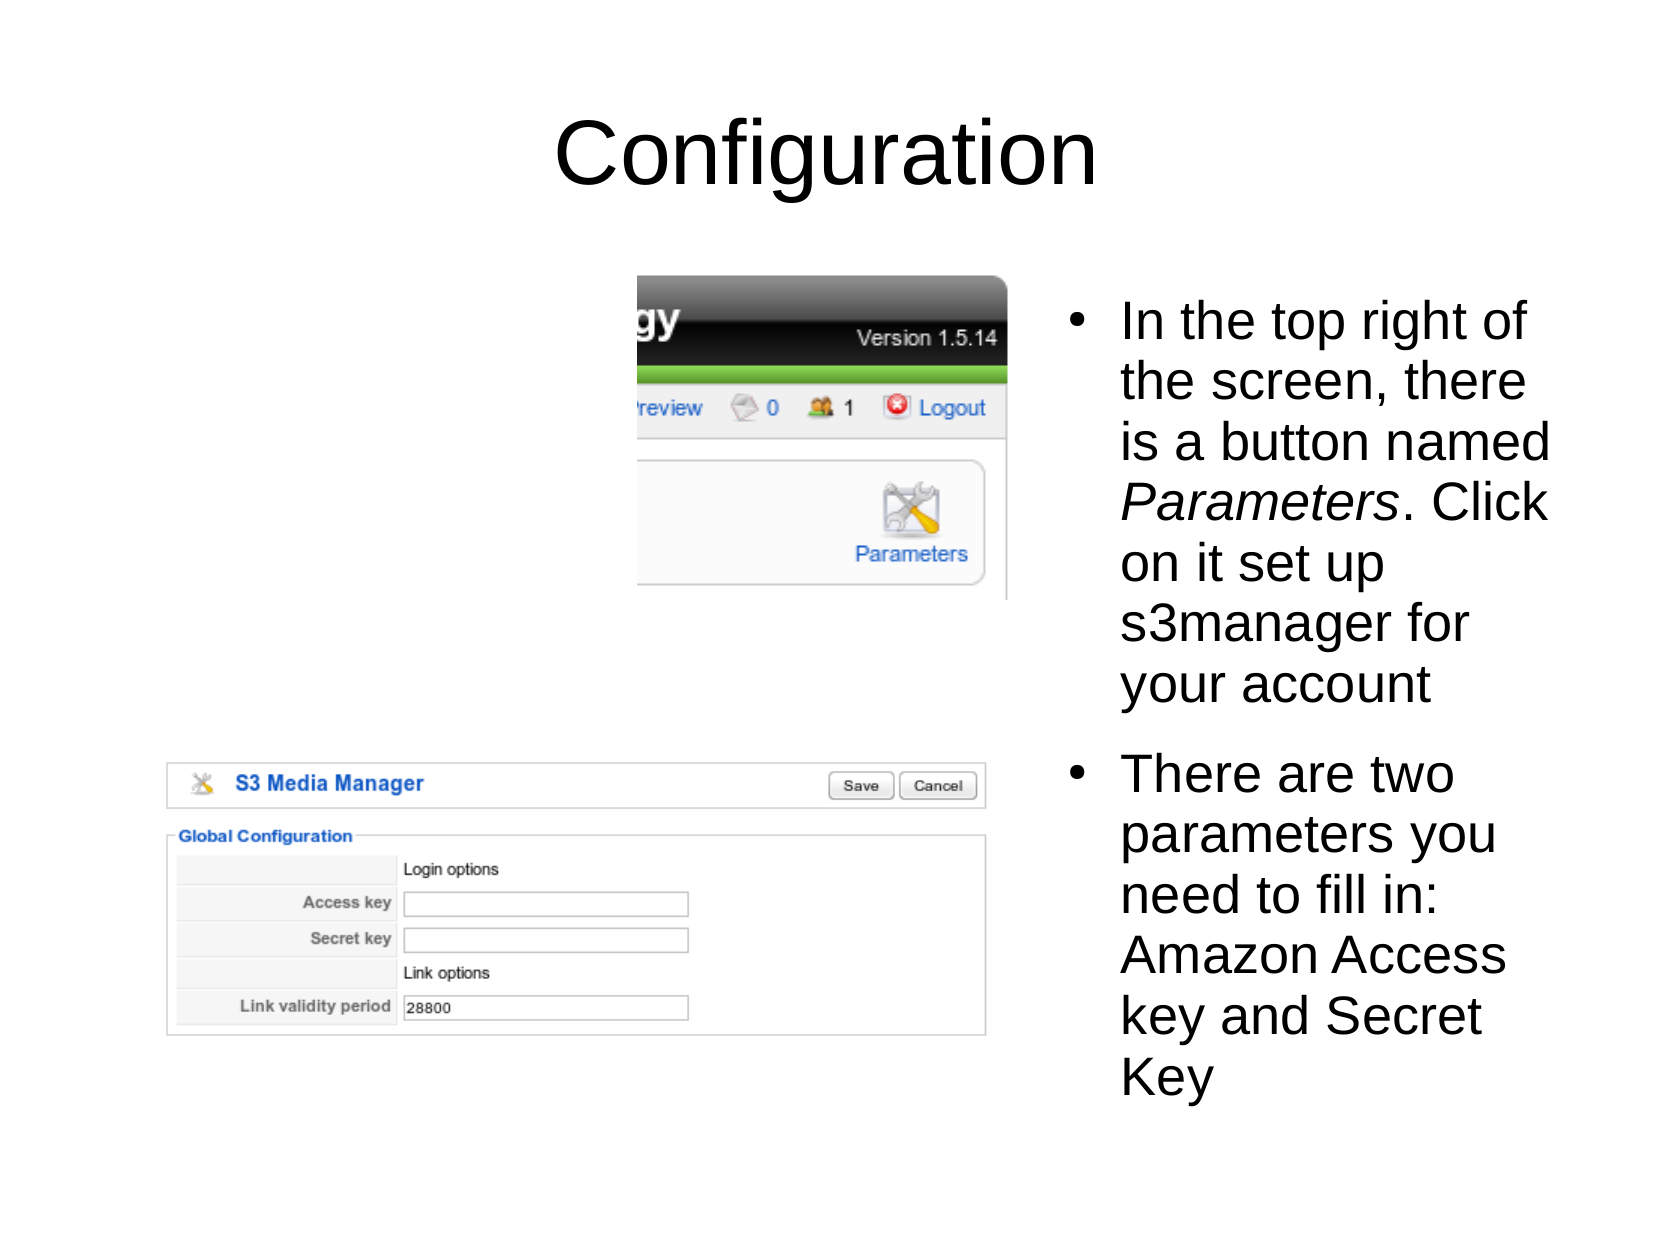

# Configuration
In the top right of the screen, there is a button named Parameters. Click on it set up s3manager for your account
There are two parameters you need to fill in: Amazon Access key and Secret Key